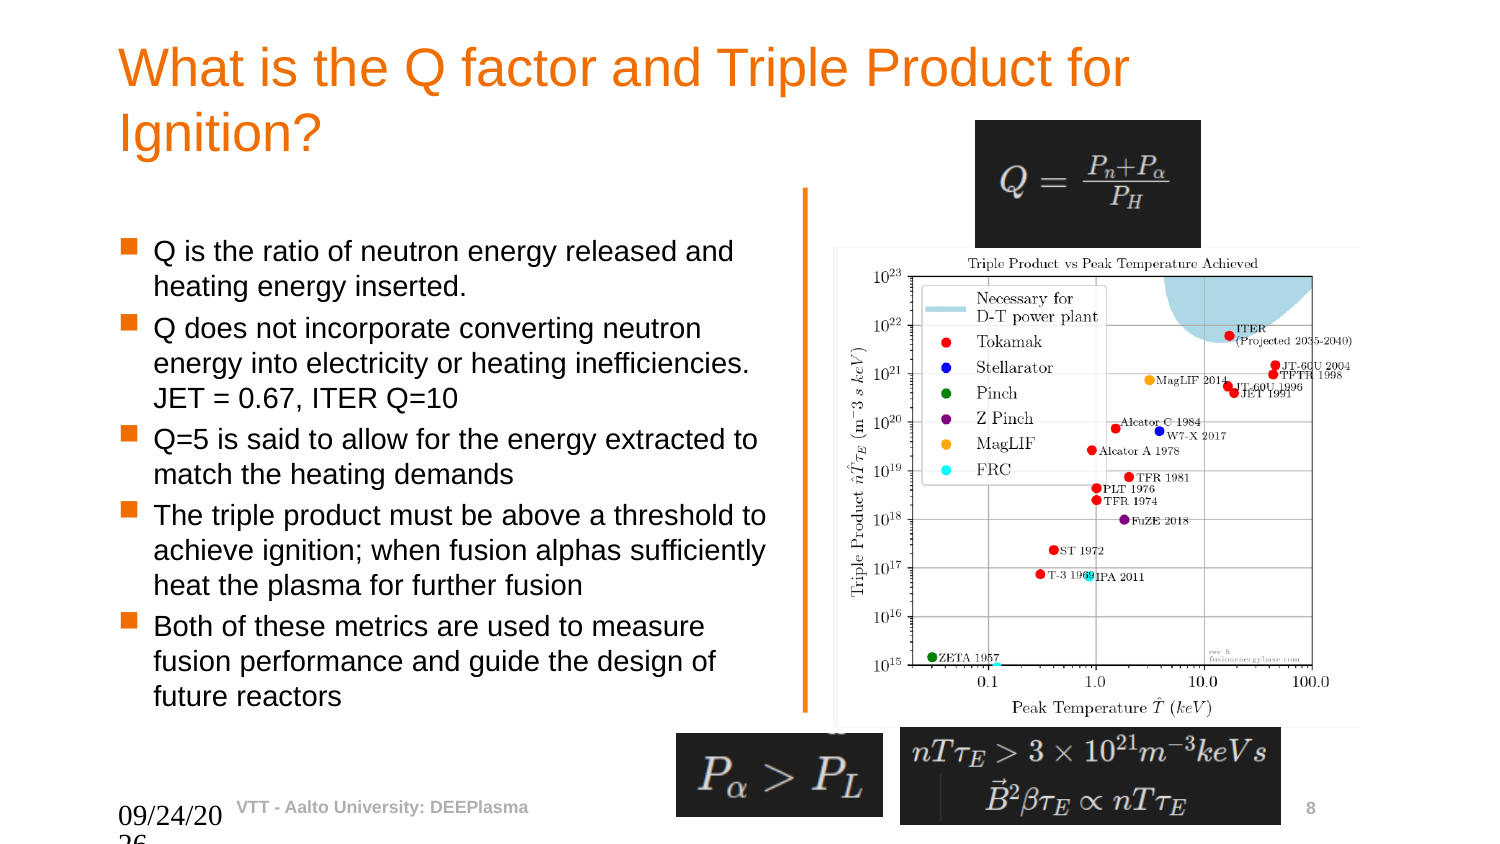

What is the Q factor and Triple Product for Ignition?
# Q is the ratio of neutron energy released and heating energy inserted.
Q does not incorporate converting neutron energy into electricity or heating inefficiencies. JET = 0.67, ITER Q=10
Q=5 is said to allow for the energy extracted to match the heating demands
The triple product must be above a threshold to achieve ignition; when fusion alphas sufficiently heat the plasma for further fusion
Both of these metrics are used to measure fusion performance and guide the design of future reactors
VTT - Aalto University: DEEPlasma
8